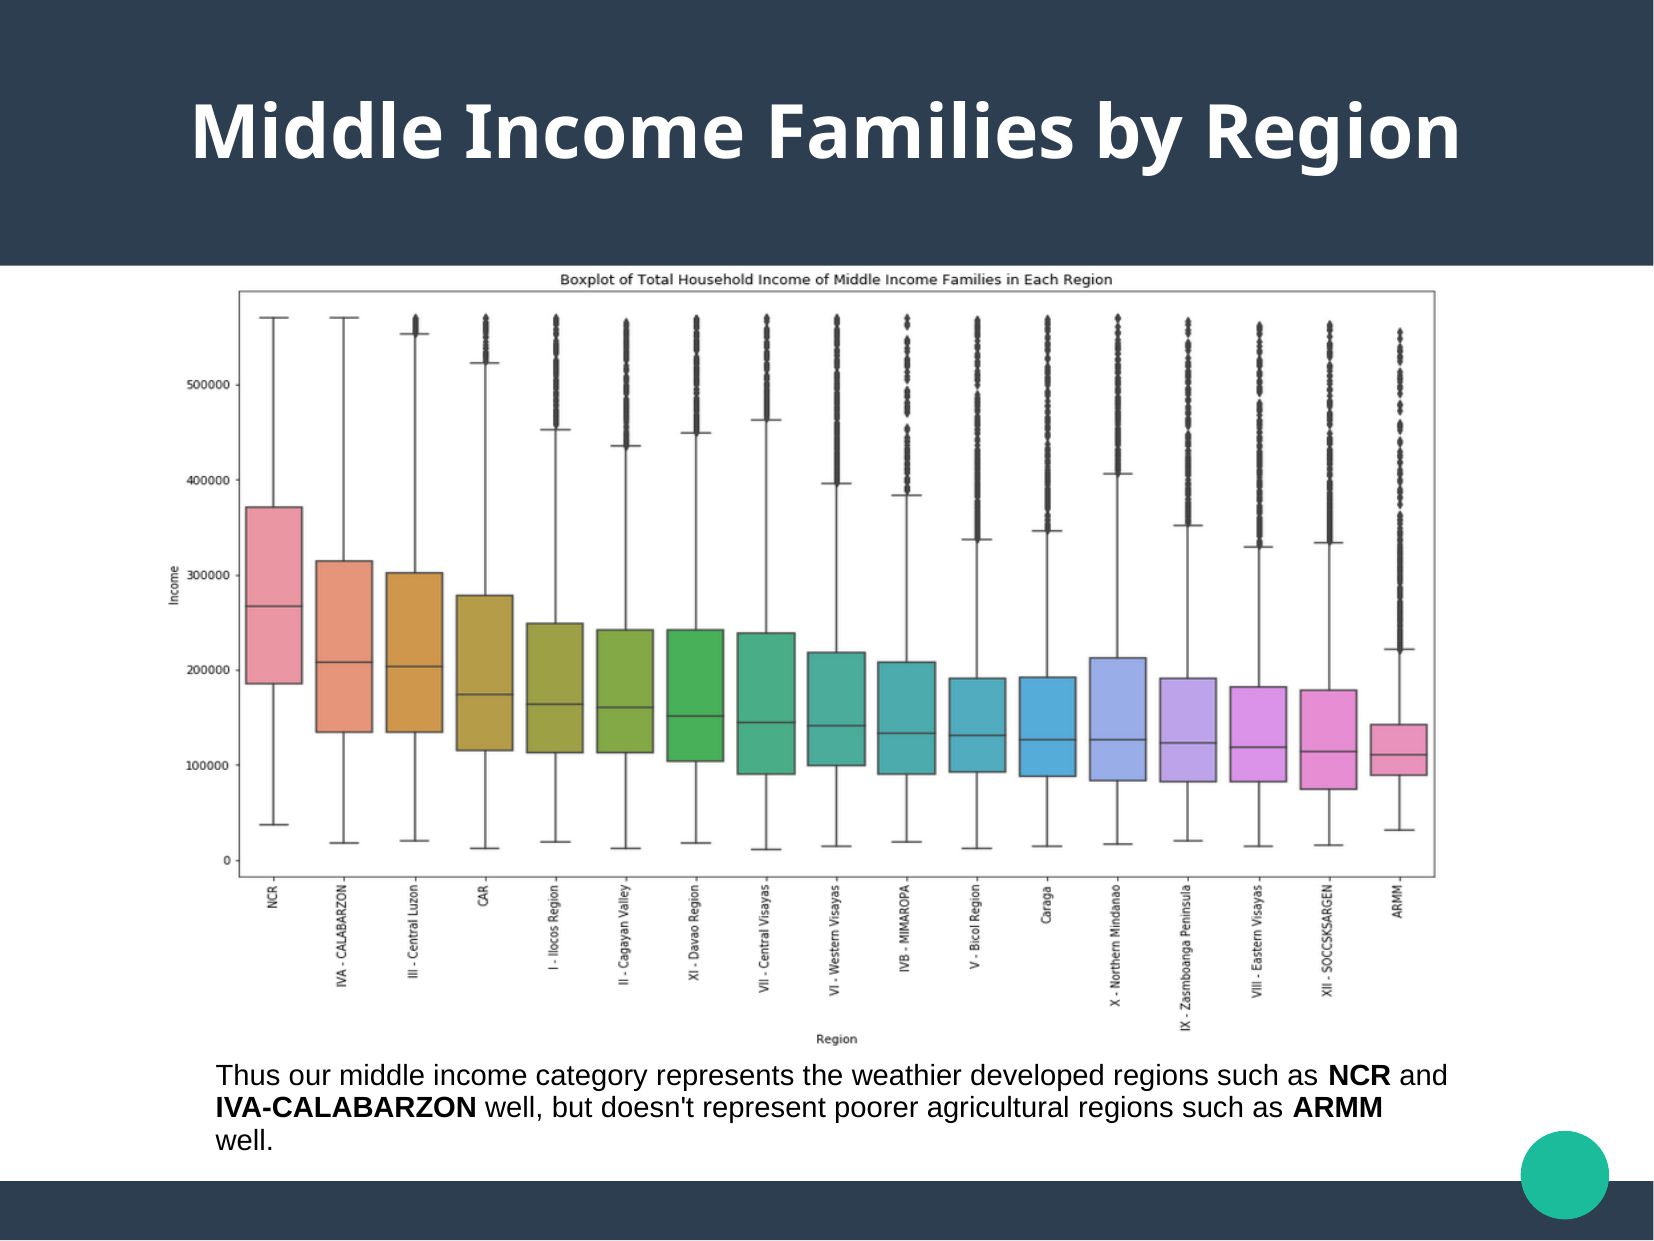

Middle Income Families by Region
Thus our middle income category represents the weathier developed regions such as NCR and IVA-CALABARZON well, but doesn't represent poorer agricultural regions such as ARMM well.